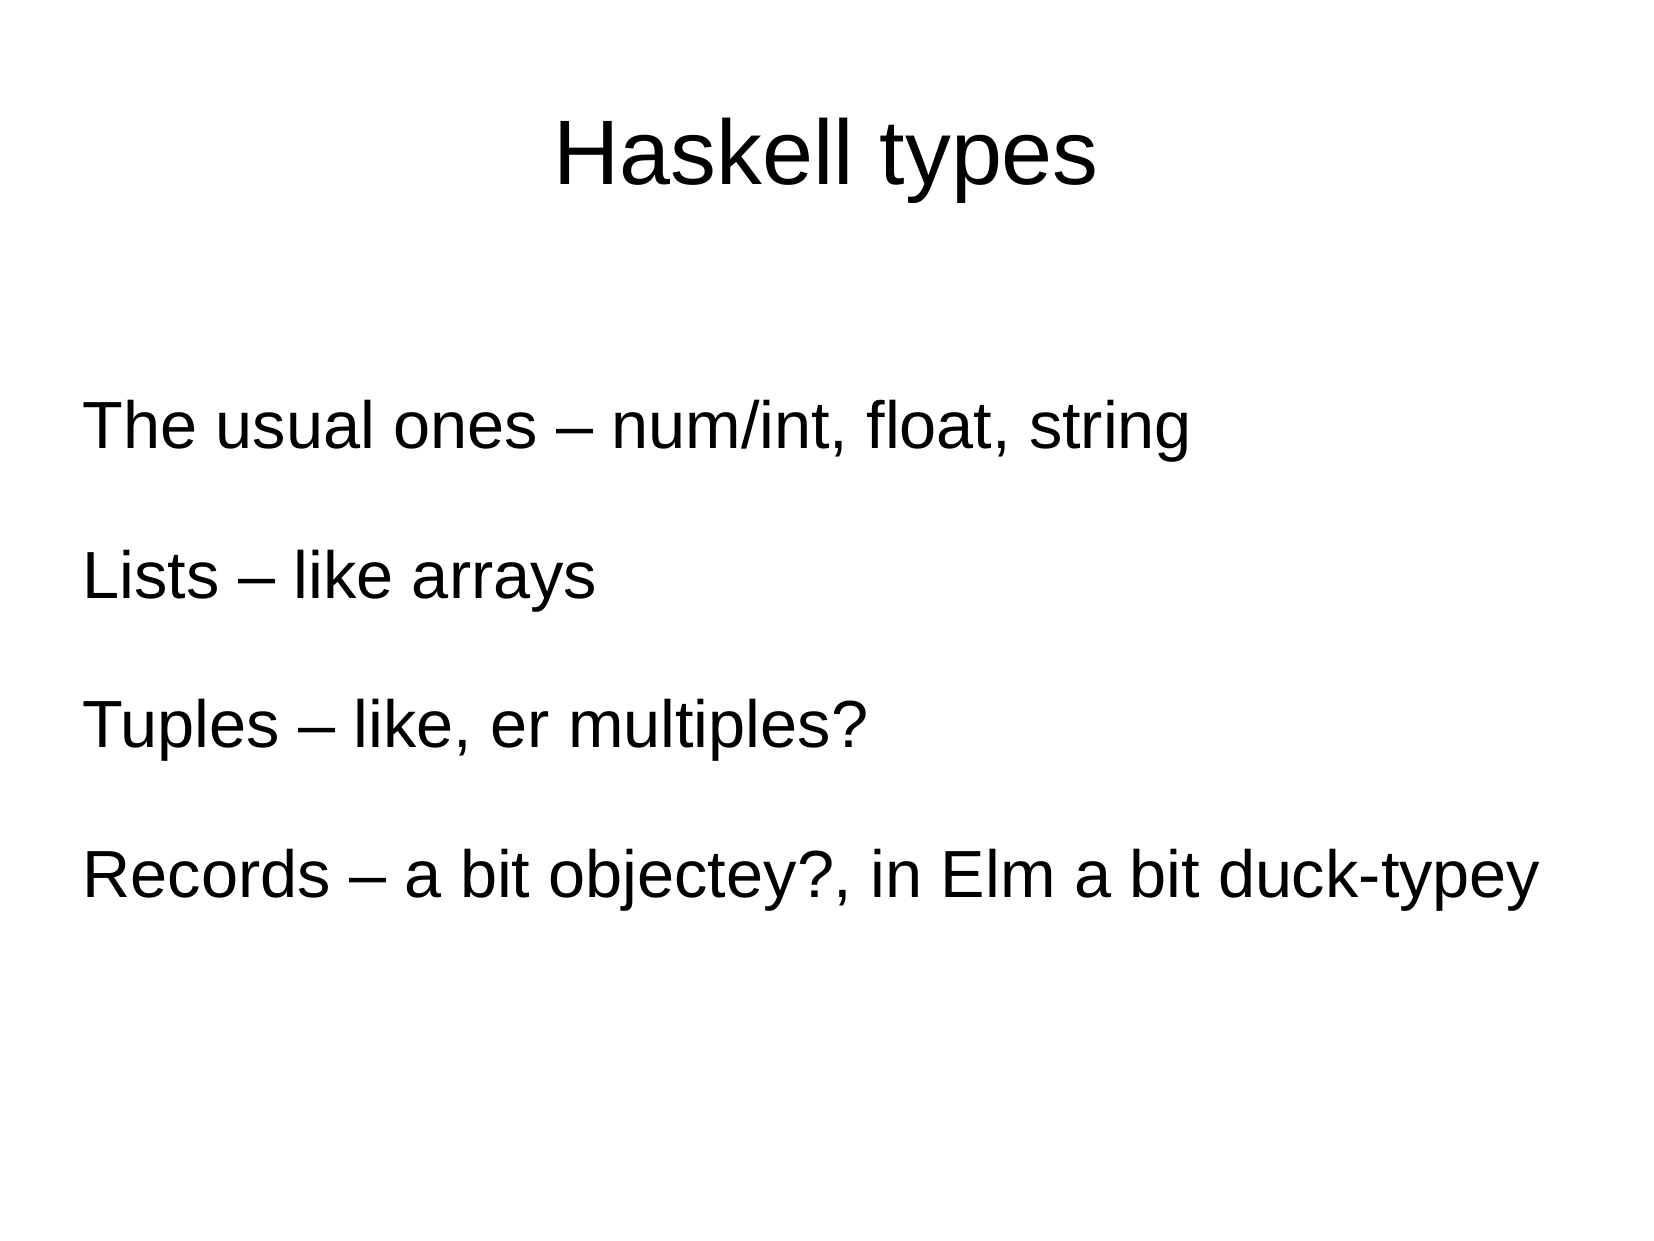

# Haskell types
The usual ones – num/int, float, string
Lists – like arrays
Tuples – like, er multiples?
Records – a bit objectey?, in Elm a bit duck-typey